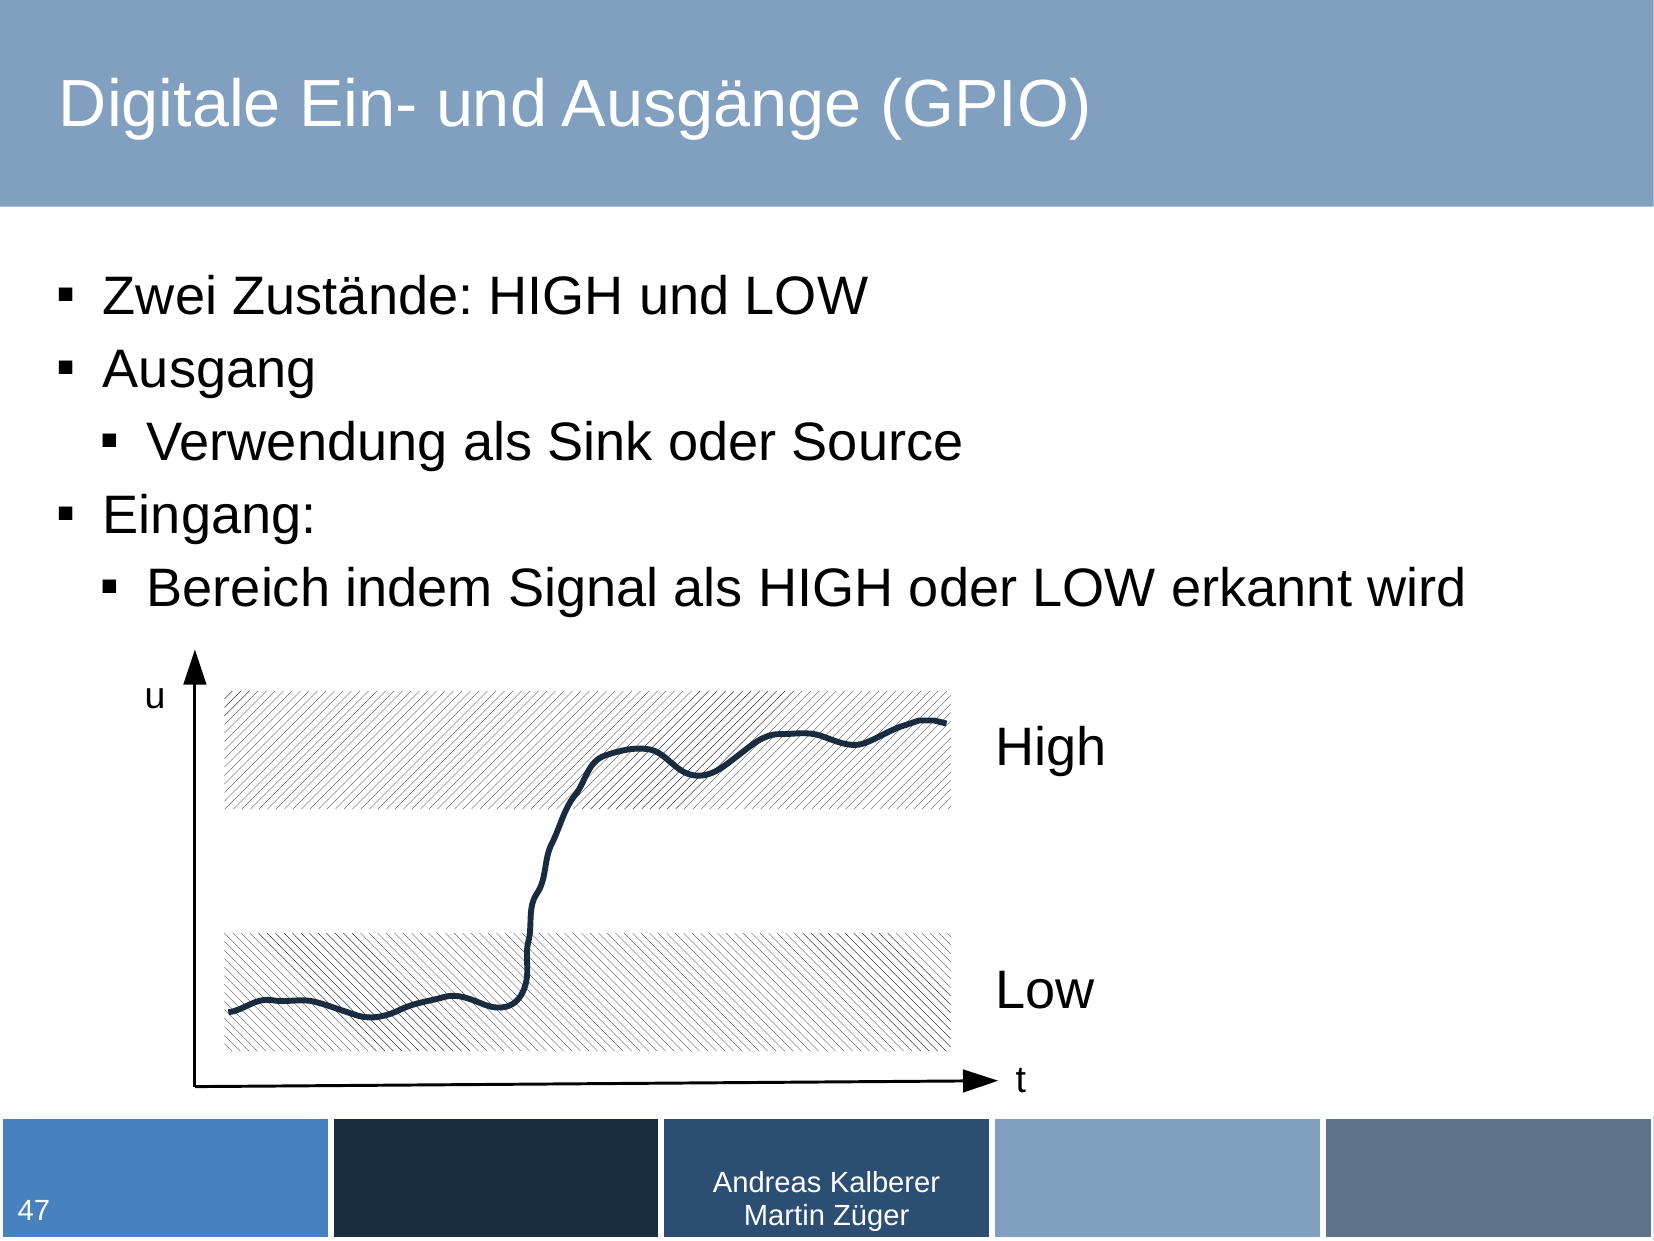

# Digitale Ein- und Ausgänge (GPIO)
Zwei Zustände: HIGH und LOW
Ausgang
Verwendung als Sink oder Source
Eingang:
Bereich indem Signal als HIGH oder LOW erkannt wird
u
High
Low
t
LibreOffice Productivity Suite
47